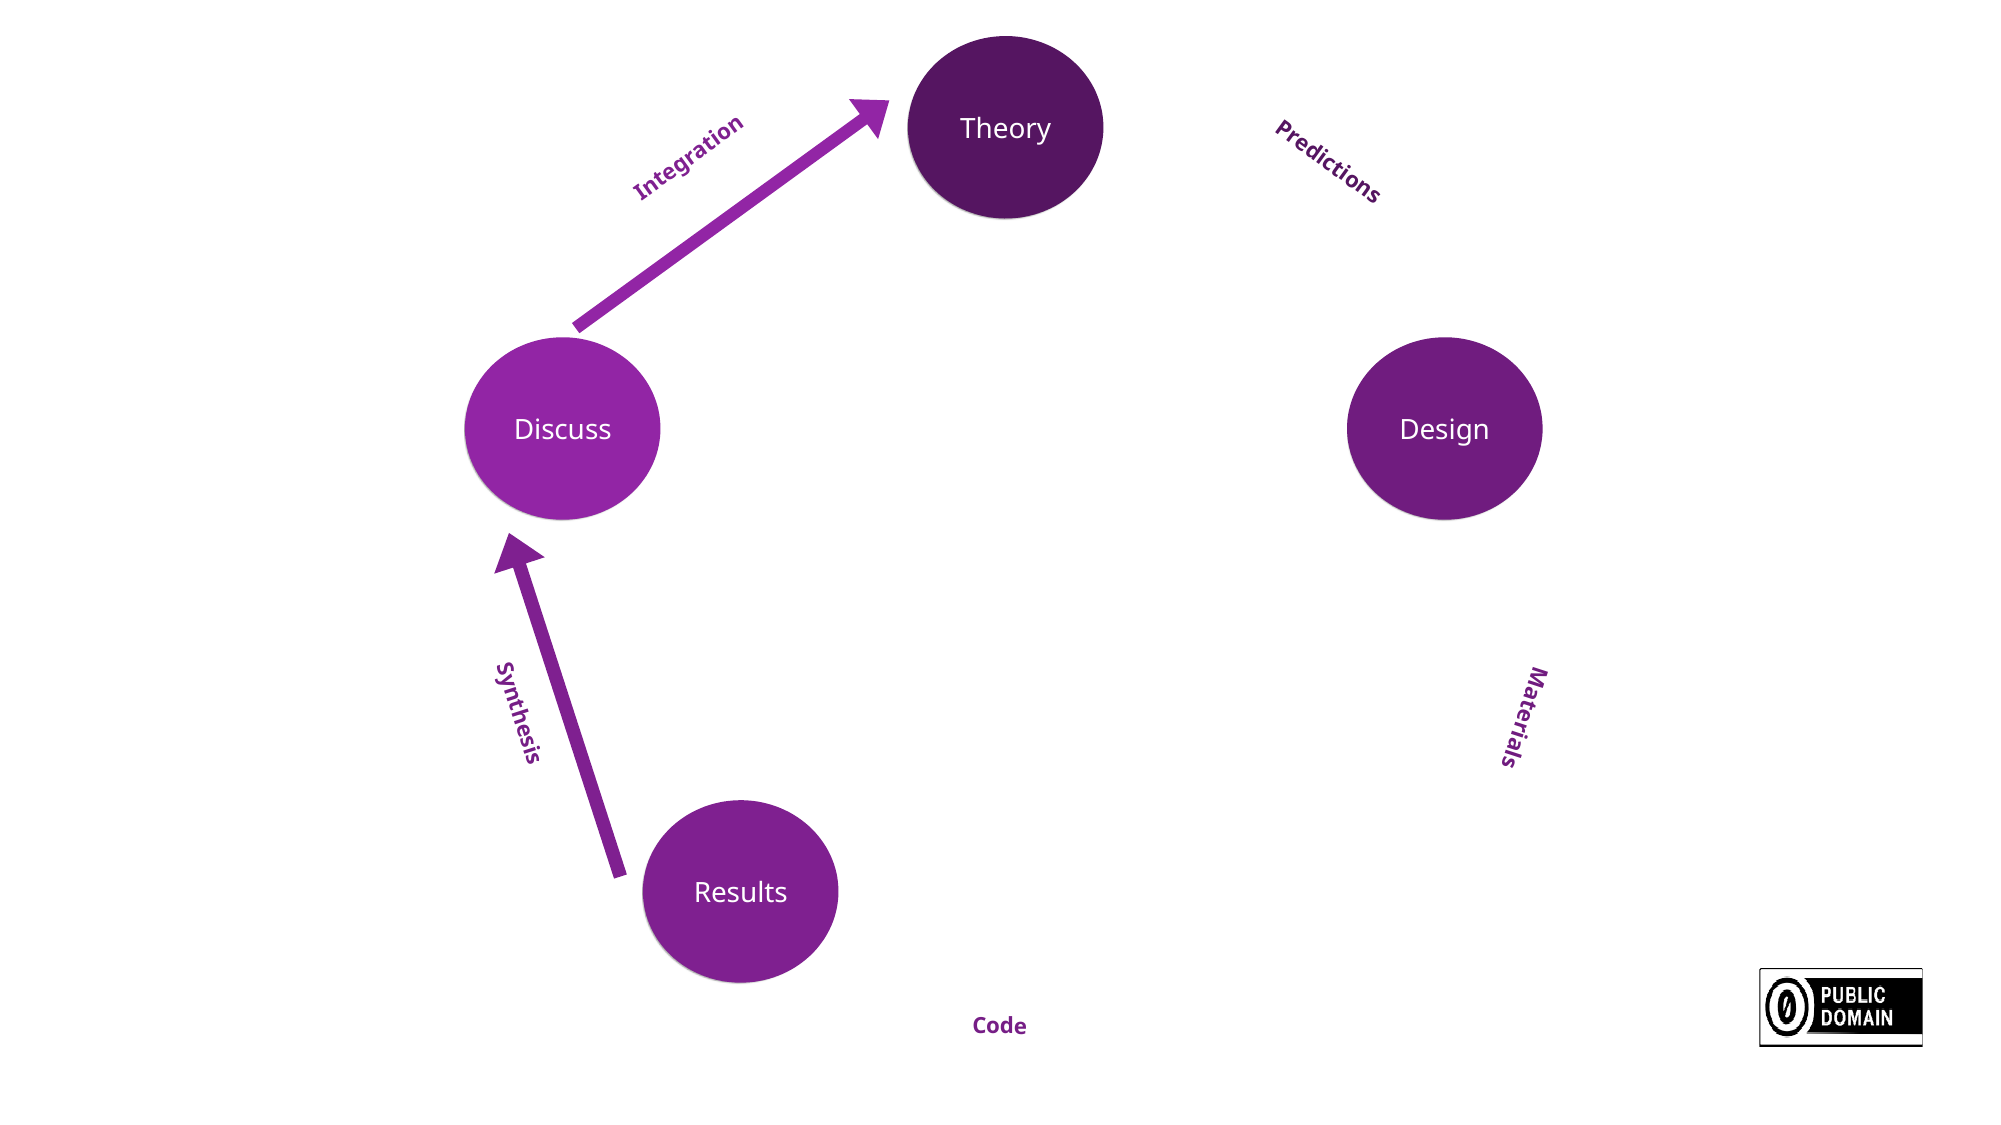

Integration
Discuss
Theory
Predictions
Design
Materials
Synthesis
Results
Code